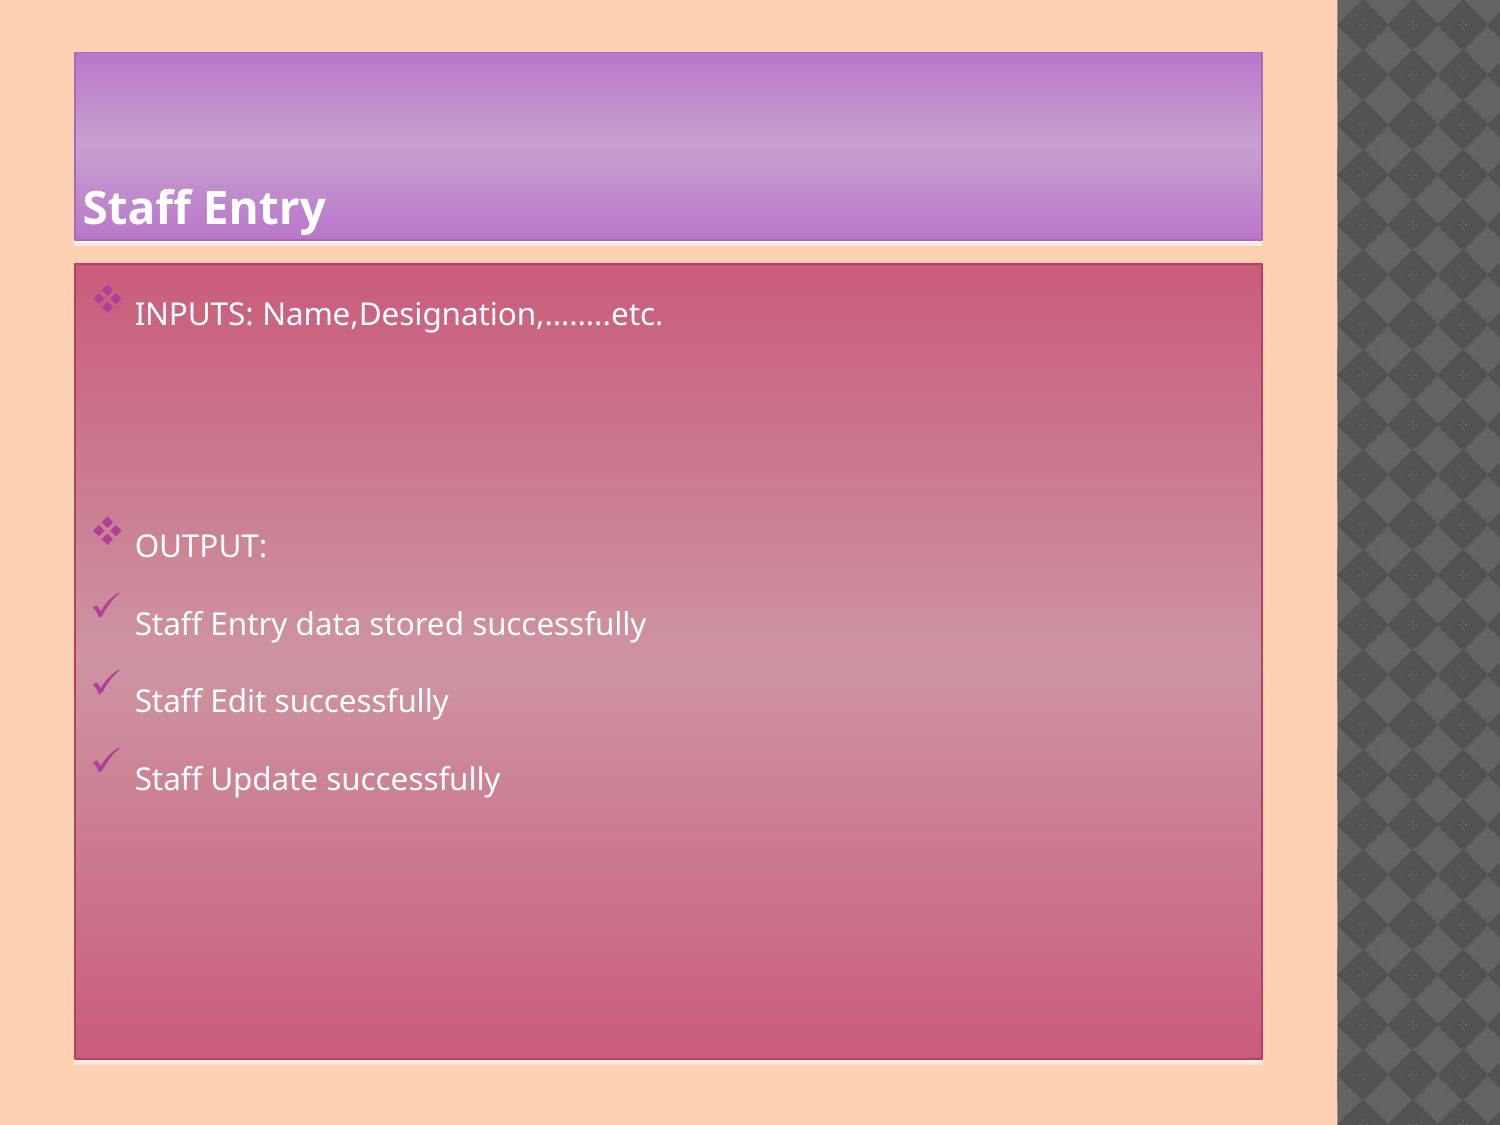

# Staff Entry
INPUTS: Name,Designation,……..etc.
OUTPUT:
Staff Entry data stored successfully
Staff Edit successfully
Staff Update successfully